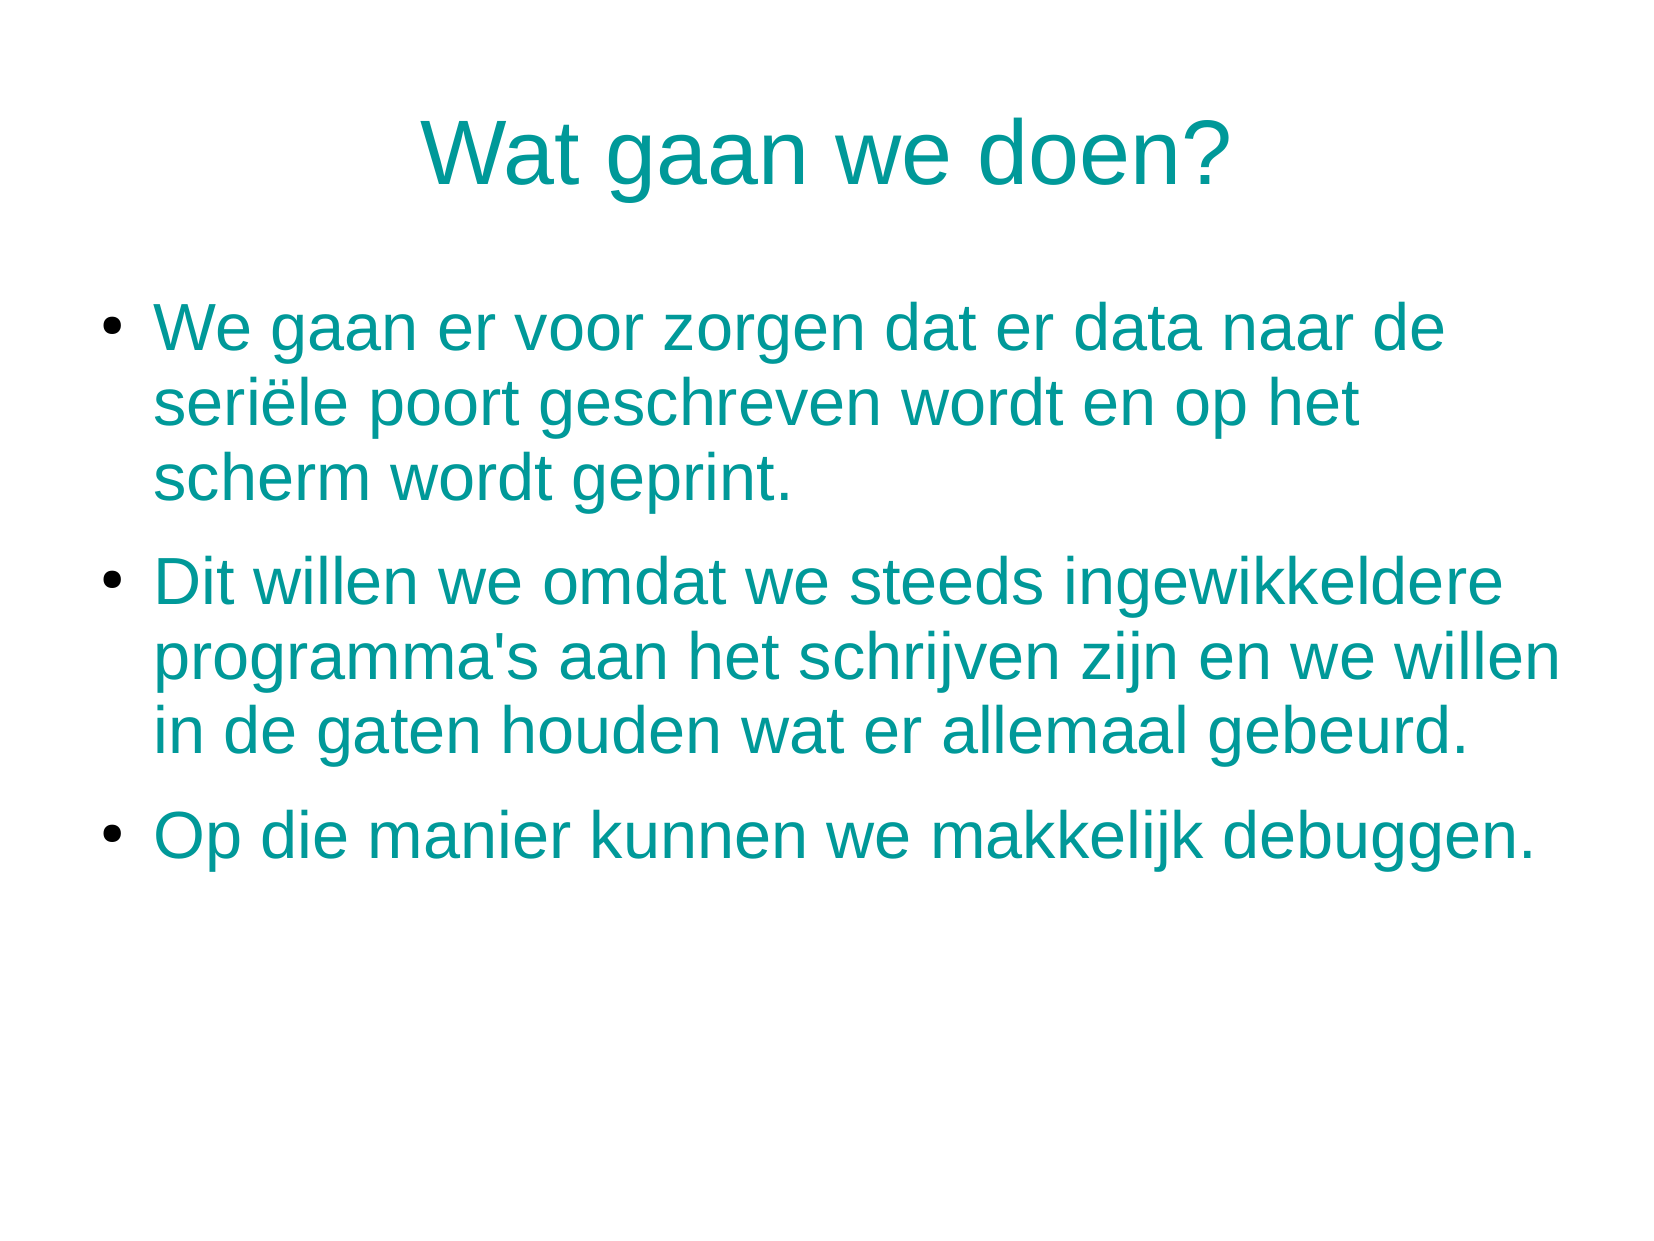

# Wat gaan we doen?
We gaan er voor zorgen dat er data naar de seriële poort geschreven wordt en op het scherm wordt geprint.
Dit willen we omdat we steeds ingewikkeldere programma's aan het schrijven zijn en we willen in de gaten houden wat er allemaal gebeurd.
Op die manier kunnen we makkelijk debuggen.